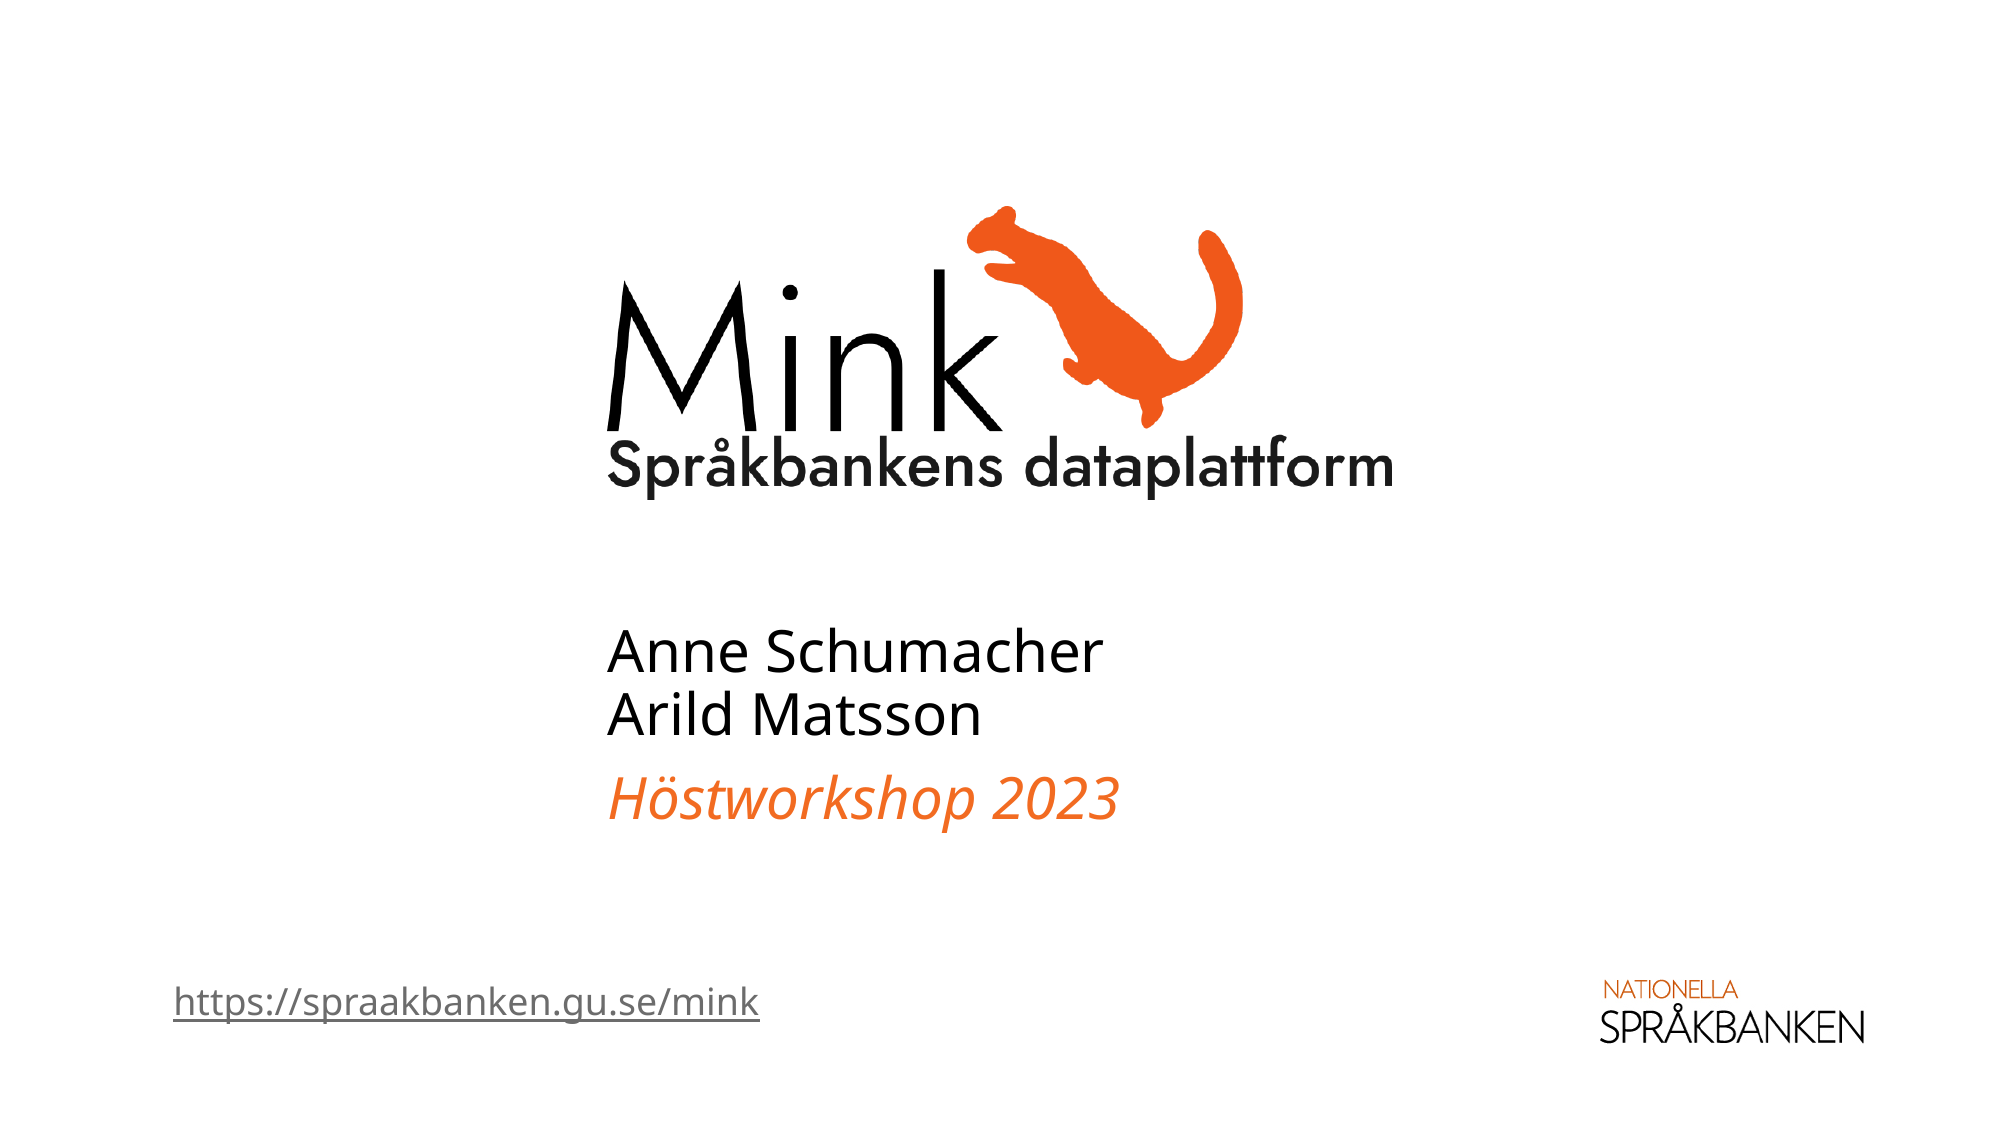

# Anne Schumacher
Arild Matsson
Höstworkshop 2023
https://spraakbanken.gu.se/mink